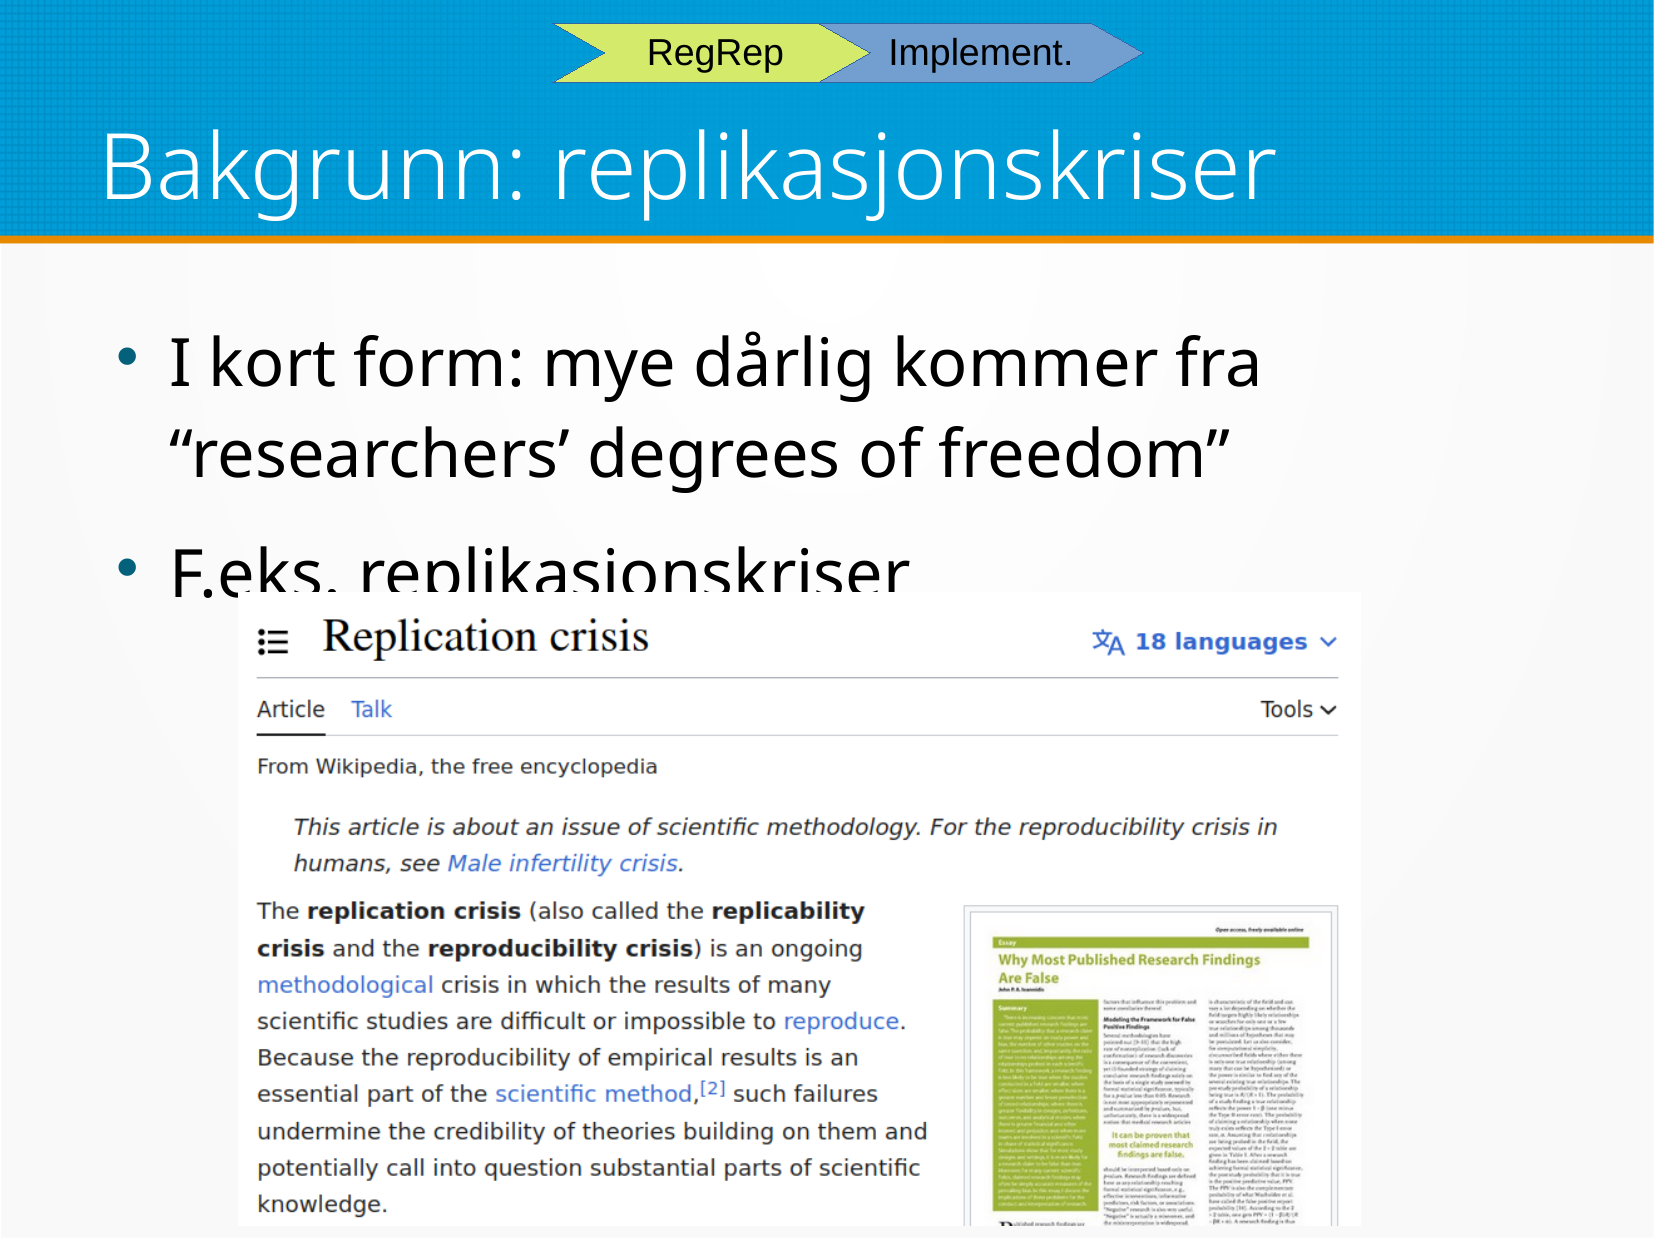

# Bakgrunn: replikasjonskriser
RegRep
Implement.
I kort form: mye dårlig kommer fra “researchers’ degrees of freedom”
F.eks. replikasjonskriser